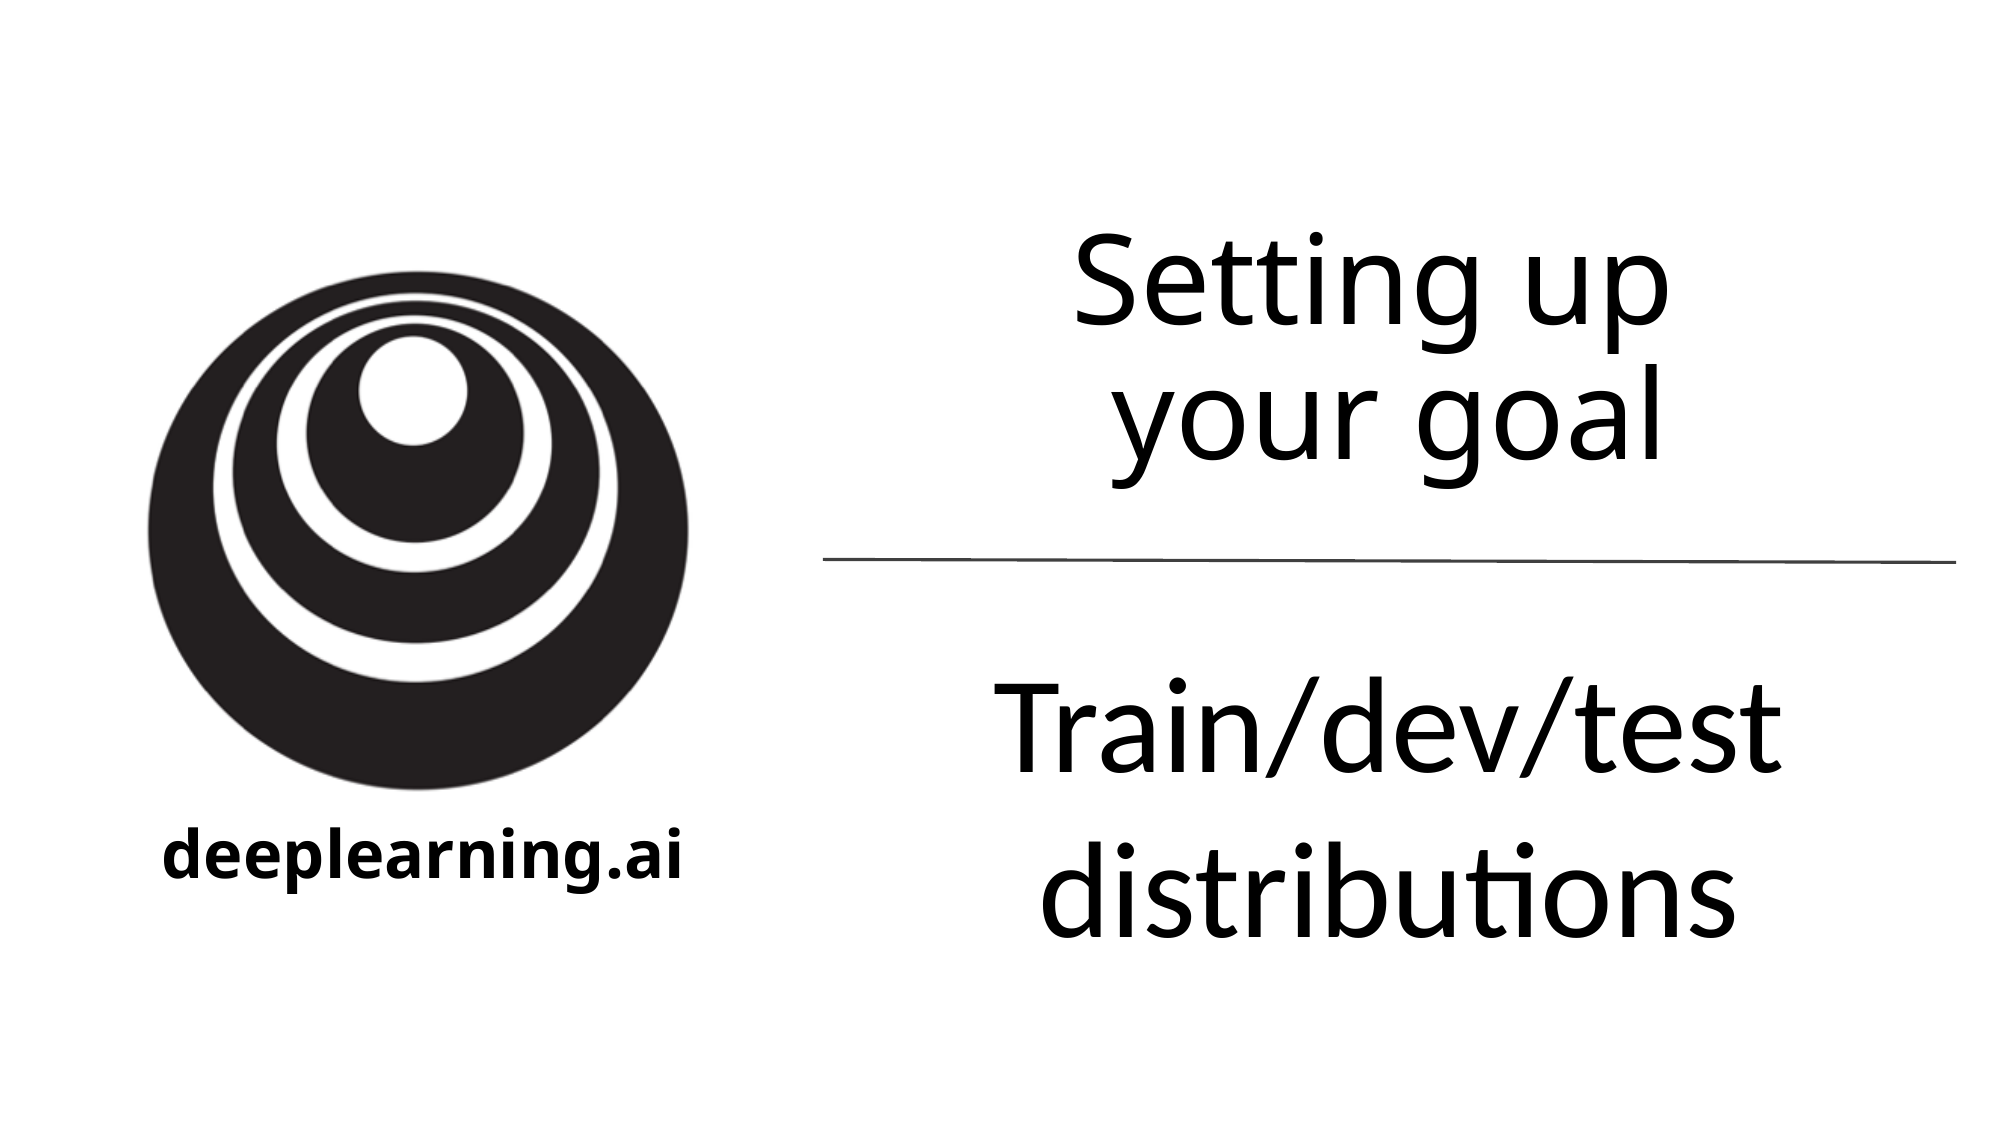

# Setting up your goal
deeplearning.ai
Train/dev/test
distributions